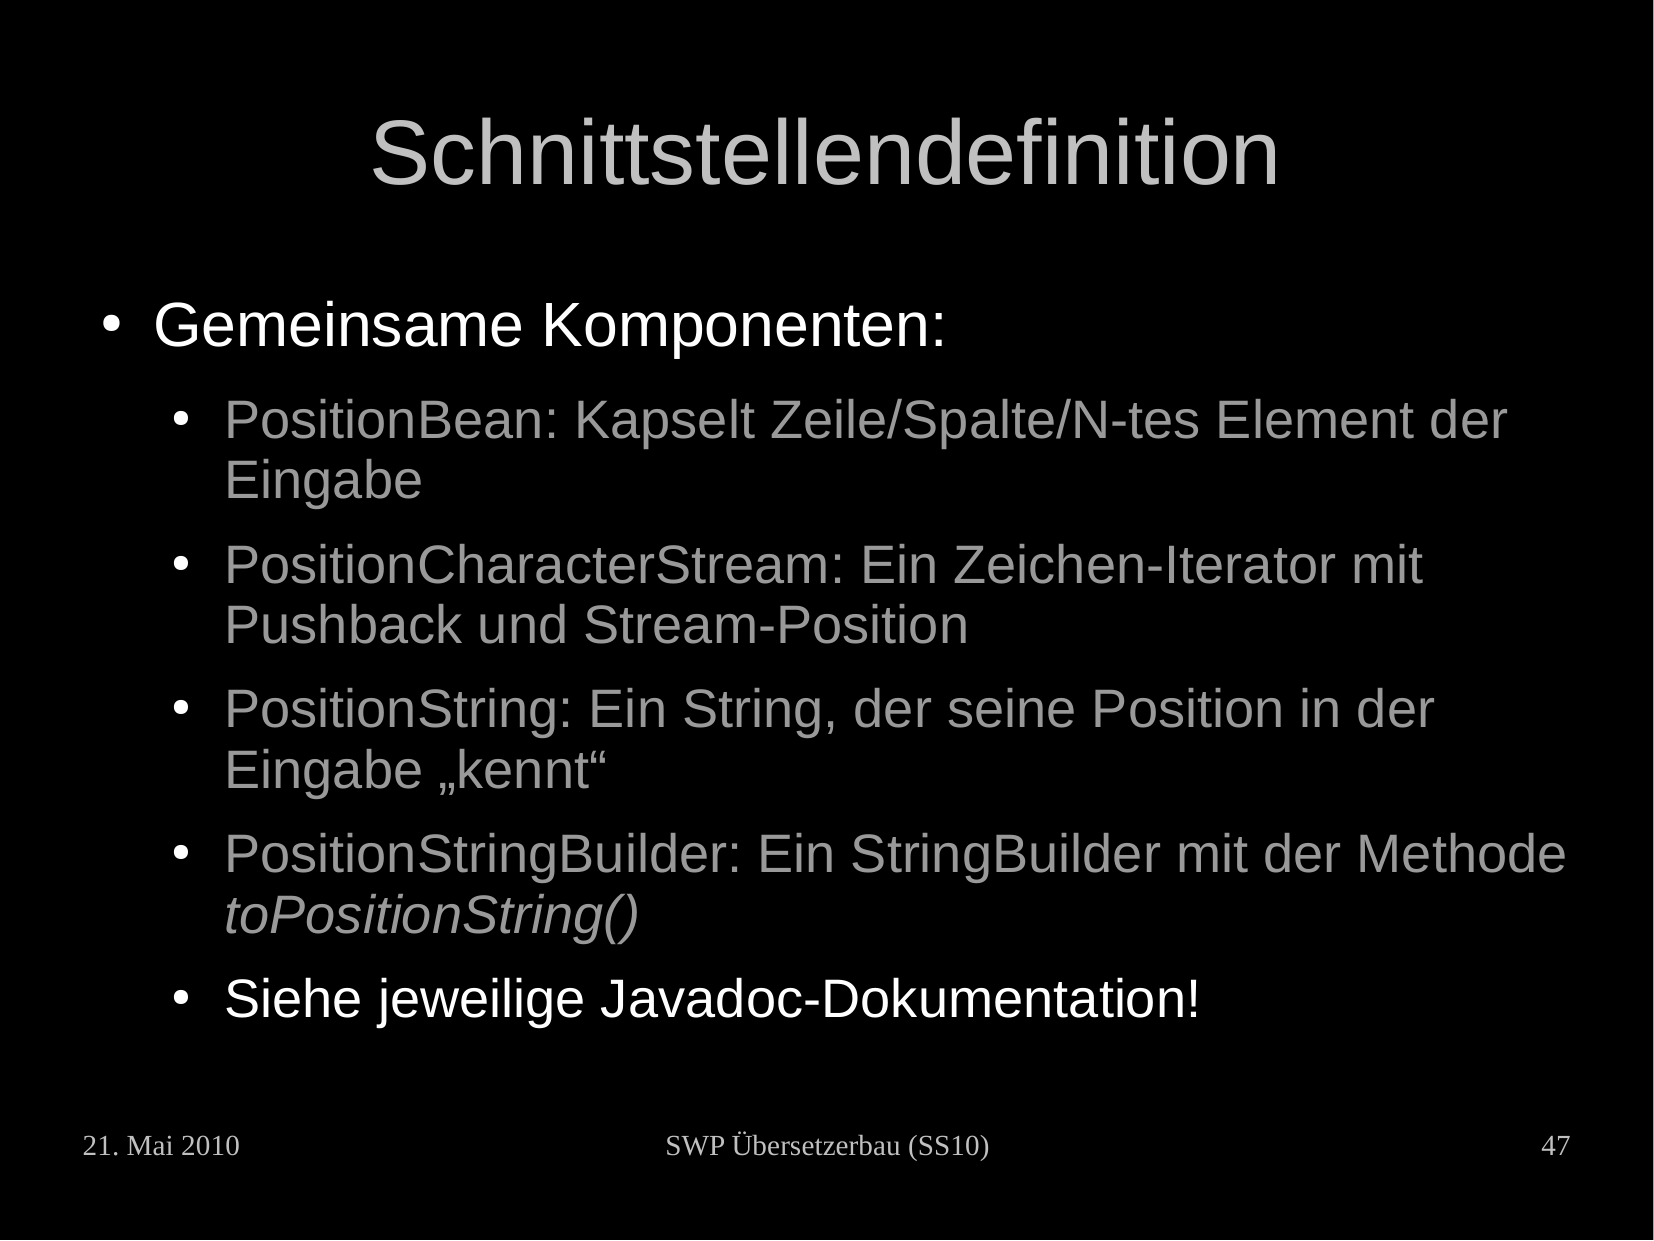

# Schnittstellendefinition
Gemeinsame Komponenten:
PositionBean: Kapselt Zeile/Spalte/N-tes Element der Eingabe
PositionCharacterStream: Ein Zeichen-Iterator mit Pushback und Stream-Position
PositionString: Ein String, der seine Position in der Eingabe „kennt“
PositionStringBuilder: Ein StringBuilder mit der Methode toPositionString()
Siehe jeweilige Javadoc-Dokumentation!
47